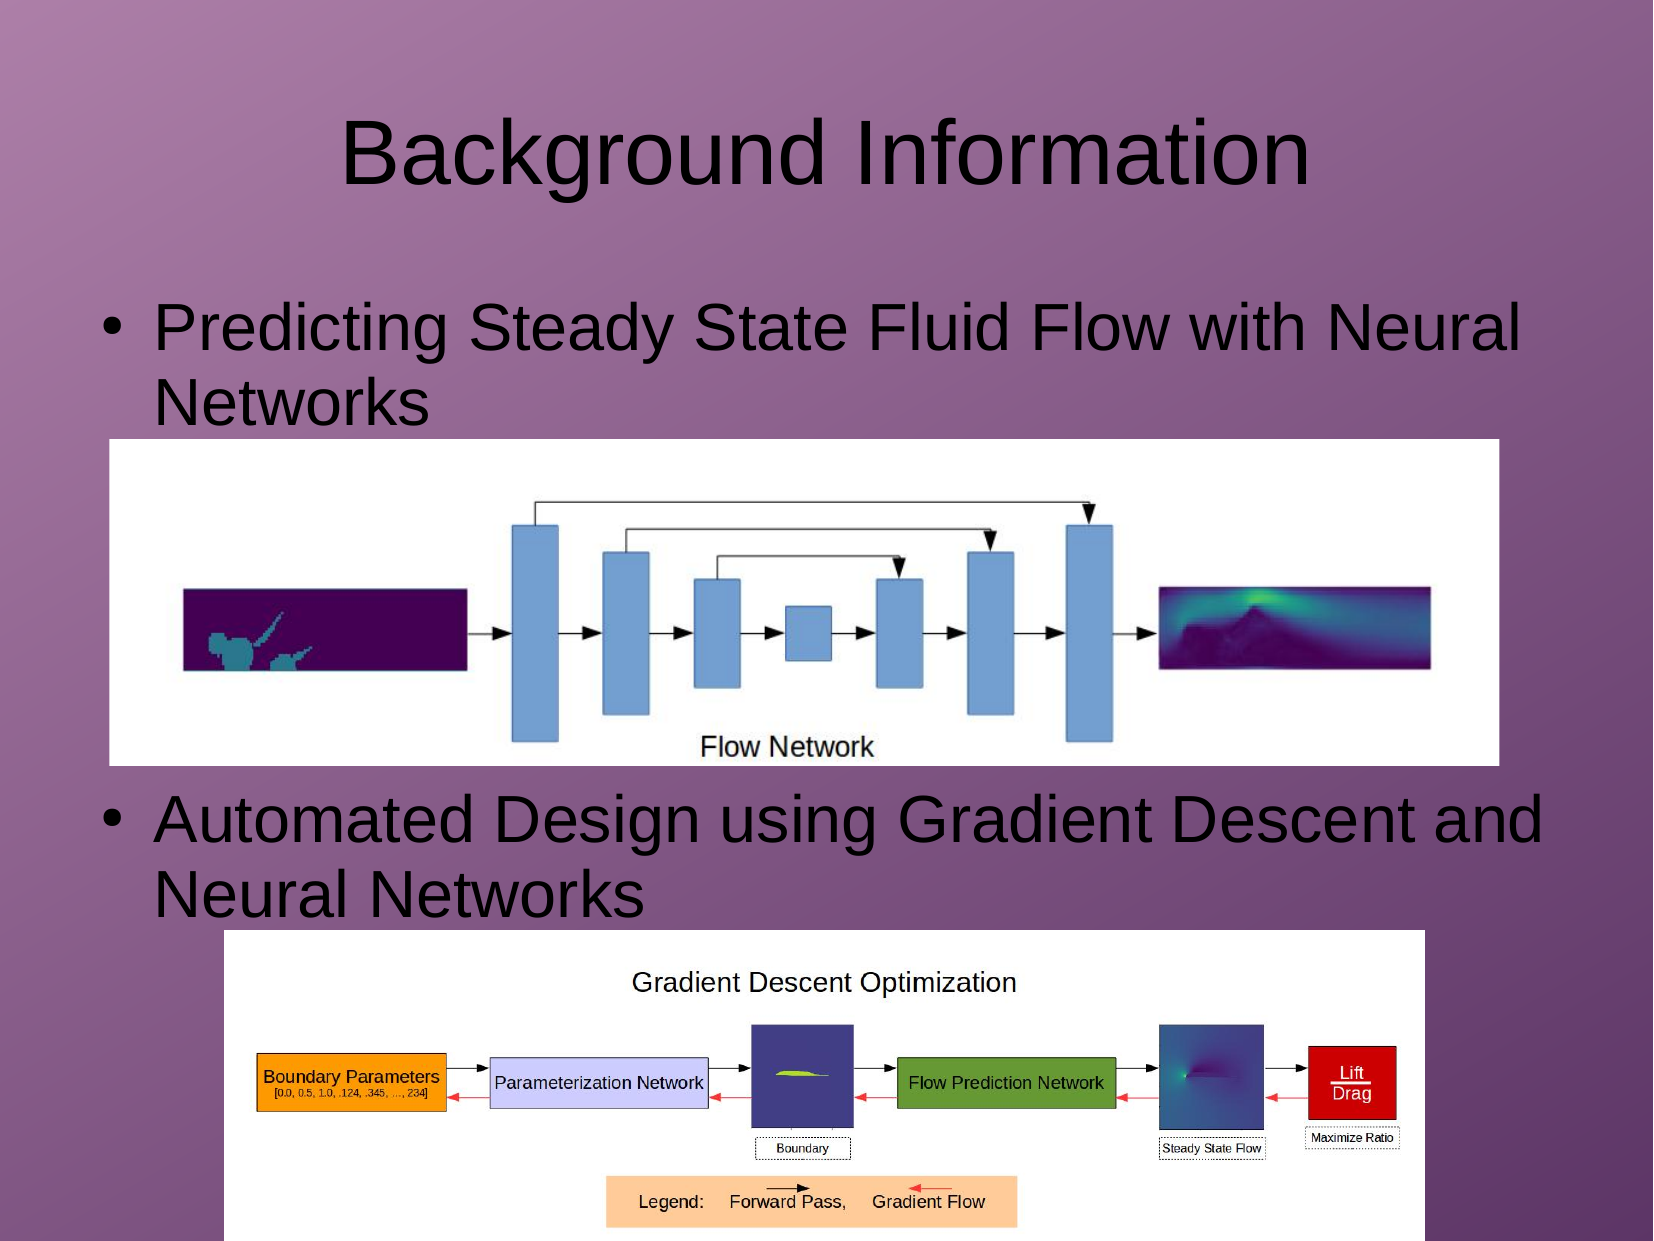

# Background Information
Predicting Steady State Fluid Flow with Neural Networks
Automated Design using Gradient Descent and Neural Networks